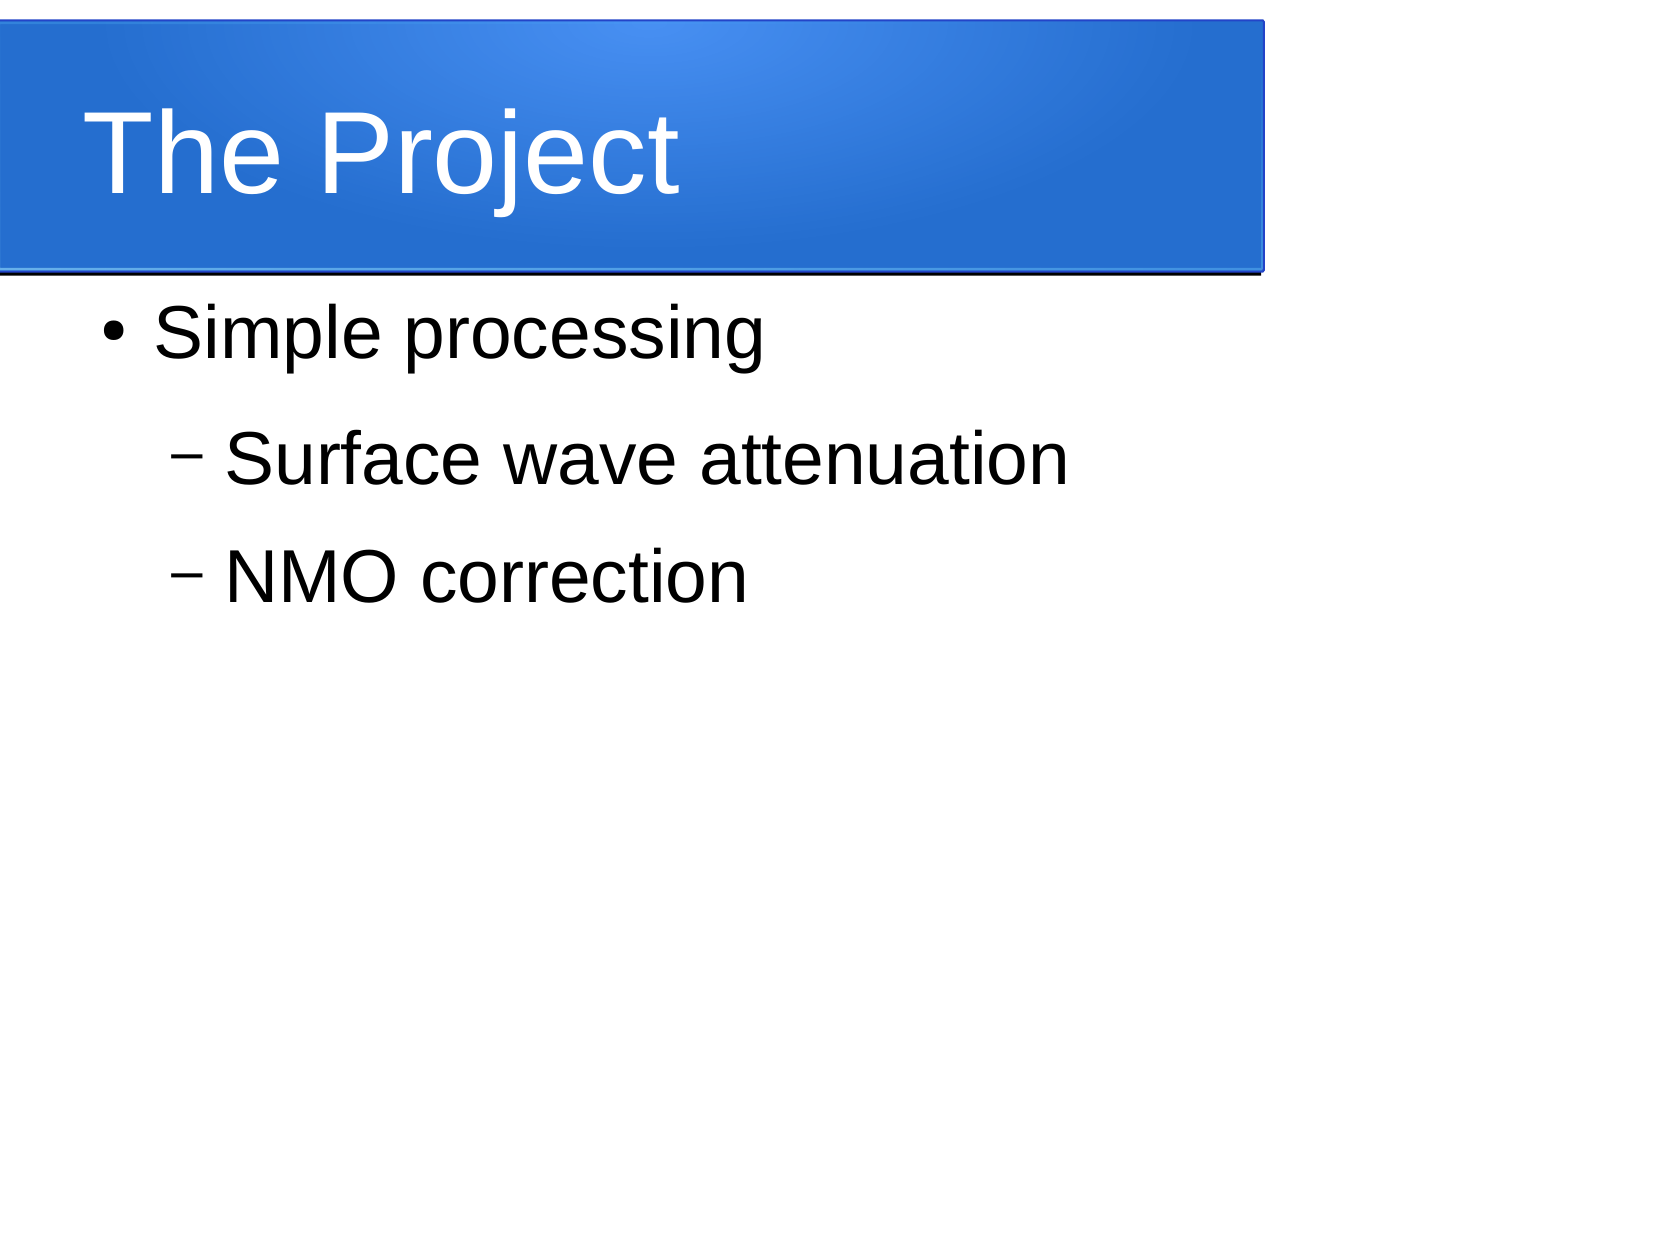

# The Project
Simple processing
Surface wave attenuation
NMO correction